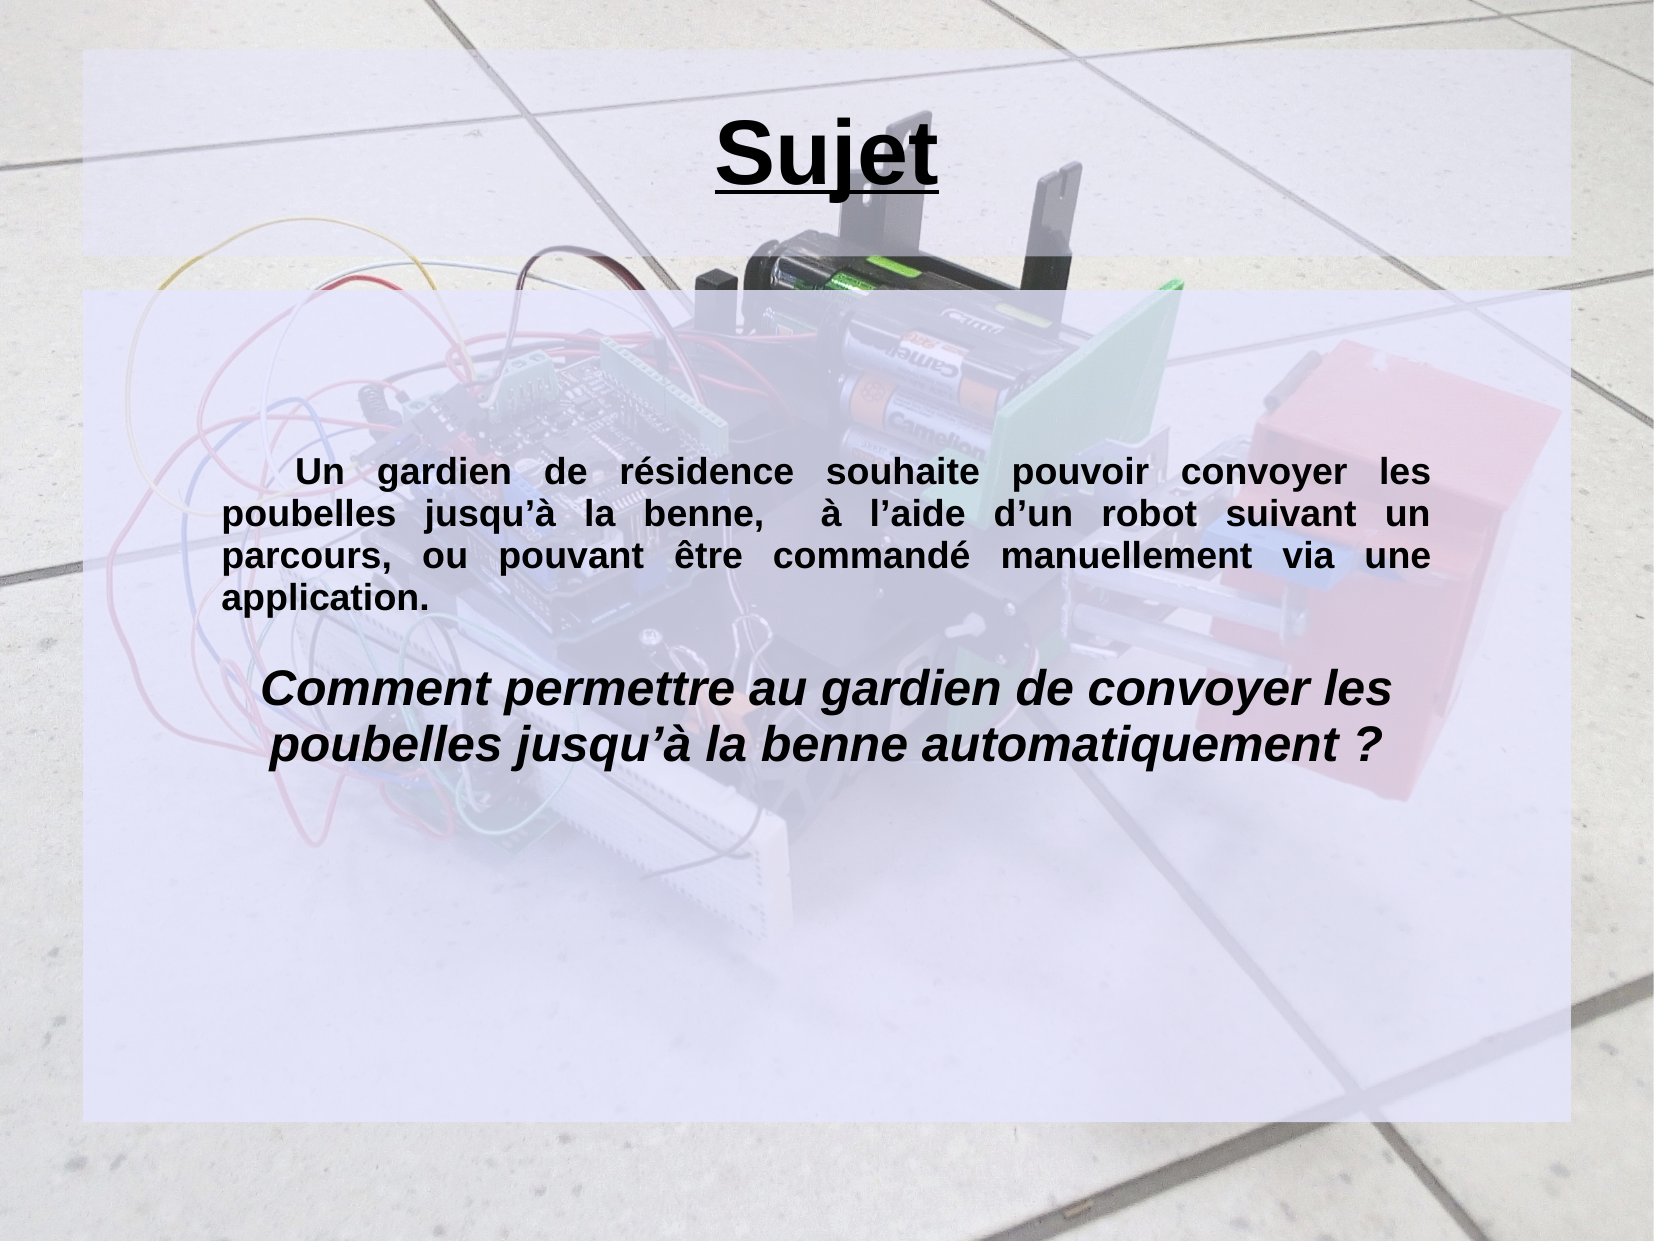

# Sujet
	Un gardien de résidence souhaite pouvoir convoyer les poubelles jusqu’à la benne, à l’aide d’un robot suivant un parcours, ou pouvant être commandé manuellement via une application.
Comment permettre au gardien de convoyer les poubelles jusqu’à la benne automatiquement ?